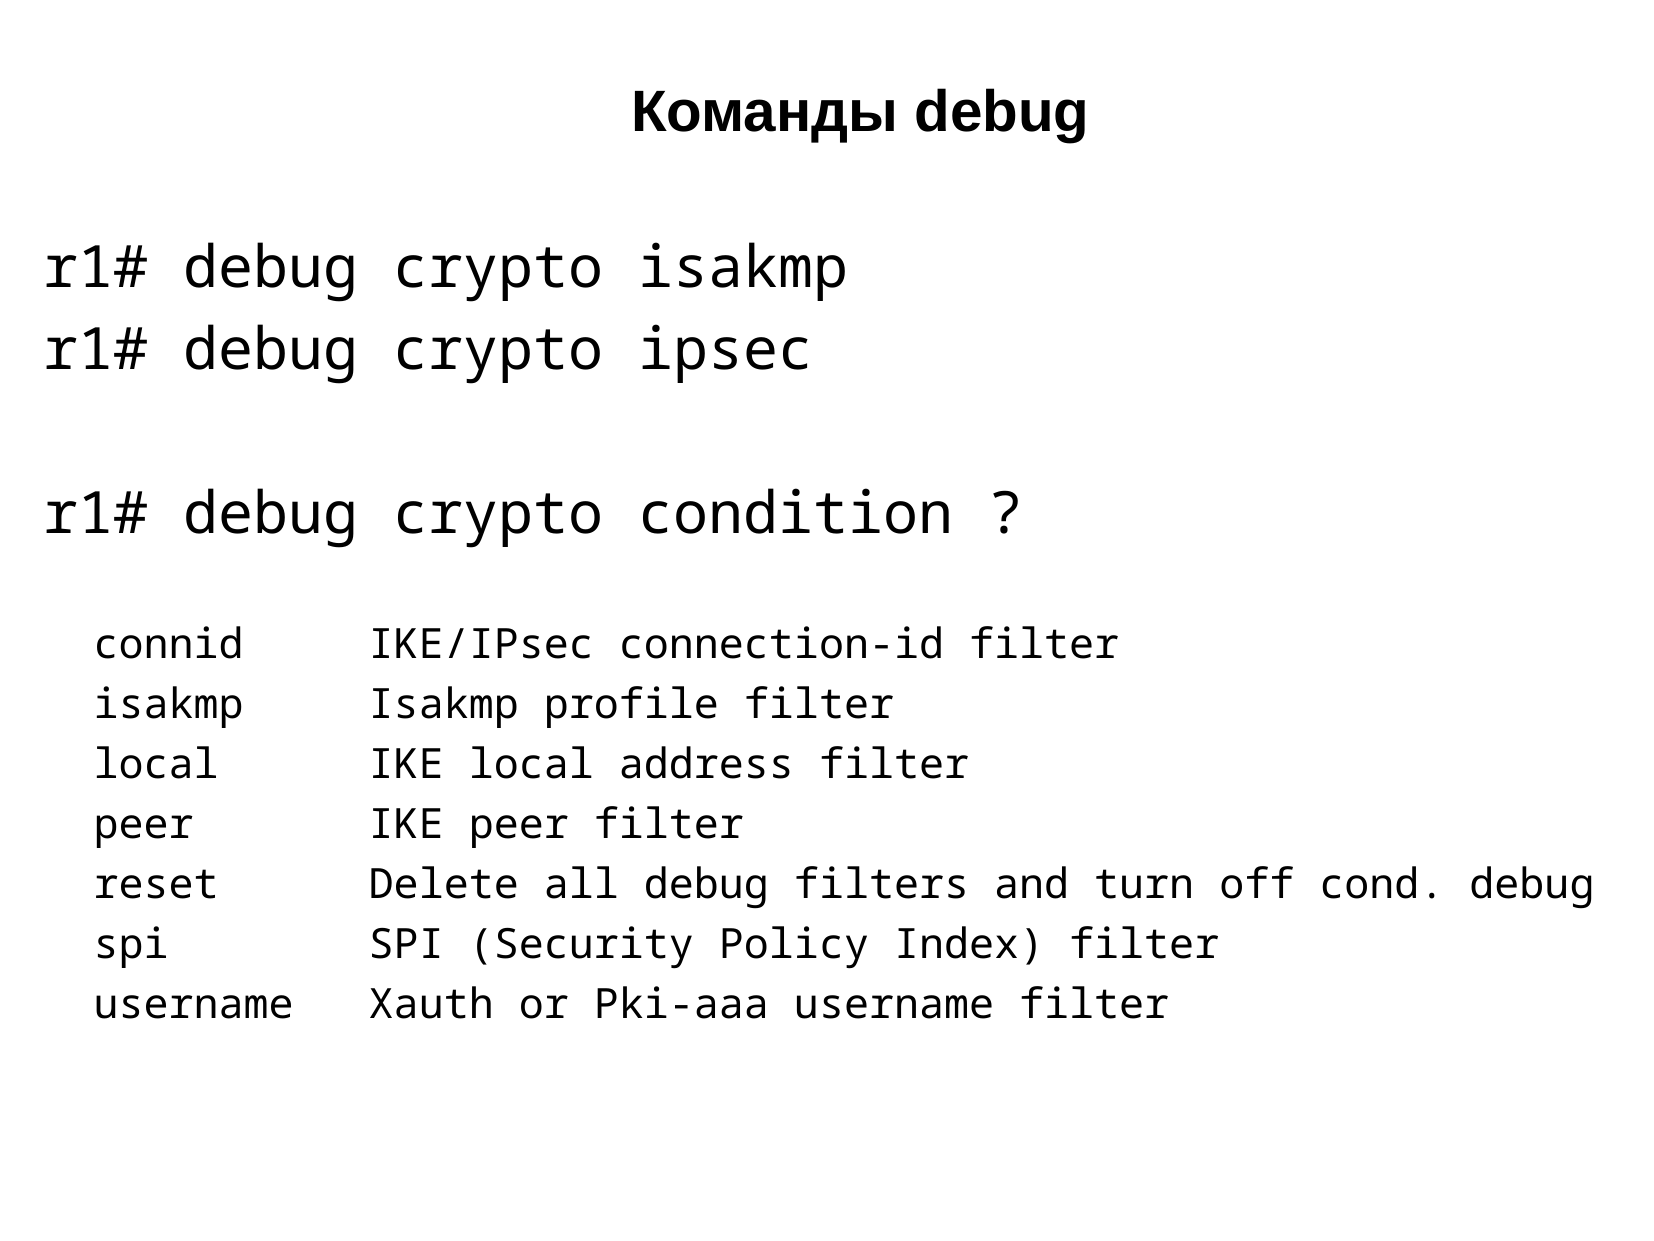

Команды debug
# r1# debug crypto isakmp
r1# debug crypto ipsec
r1# debug crypto condition ?
 connid IKE/IPsec connection-id filter
 isakmp Isakmp profile filter
 local IKE local address filter
 peer IKE peer filter
 reset Delete all debug filters and turn off cond. debug
 spi SPI (Security Policy Index) filter
 username Xauth or Pki-aaa username filter